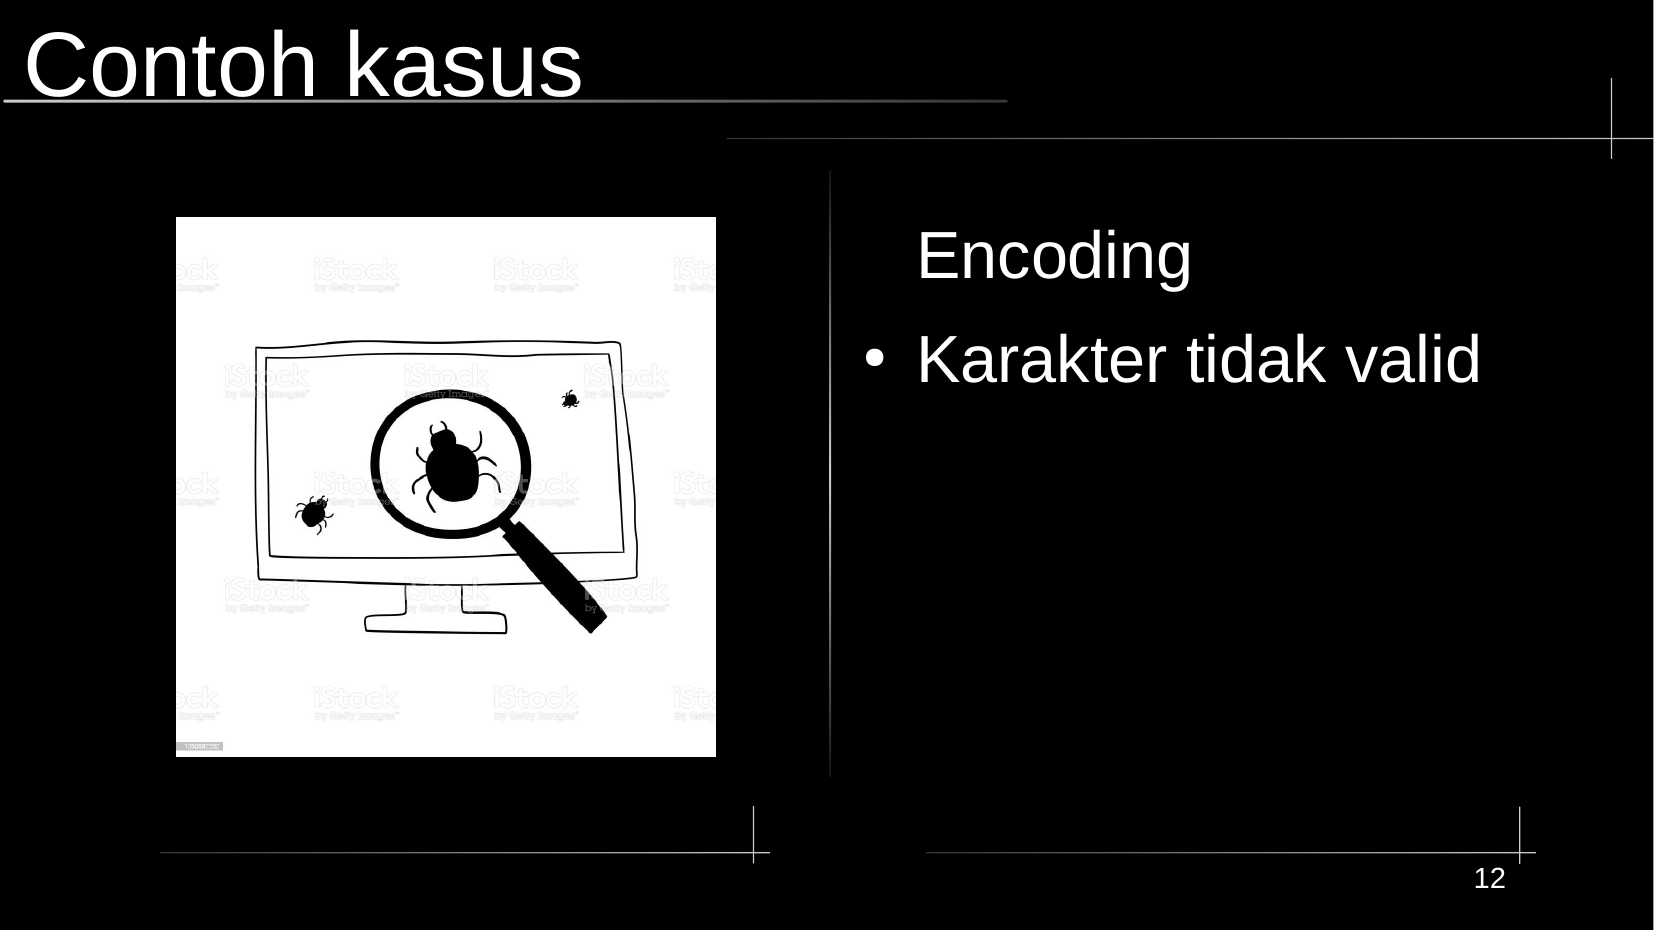

# Contoh kasus
Encoding
Karakter tidak valid
12